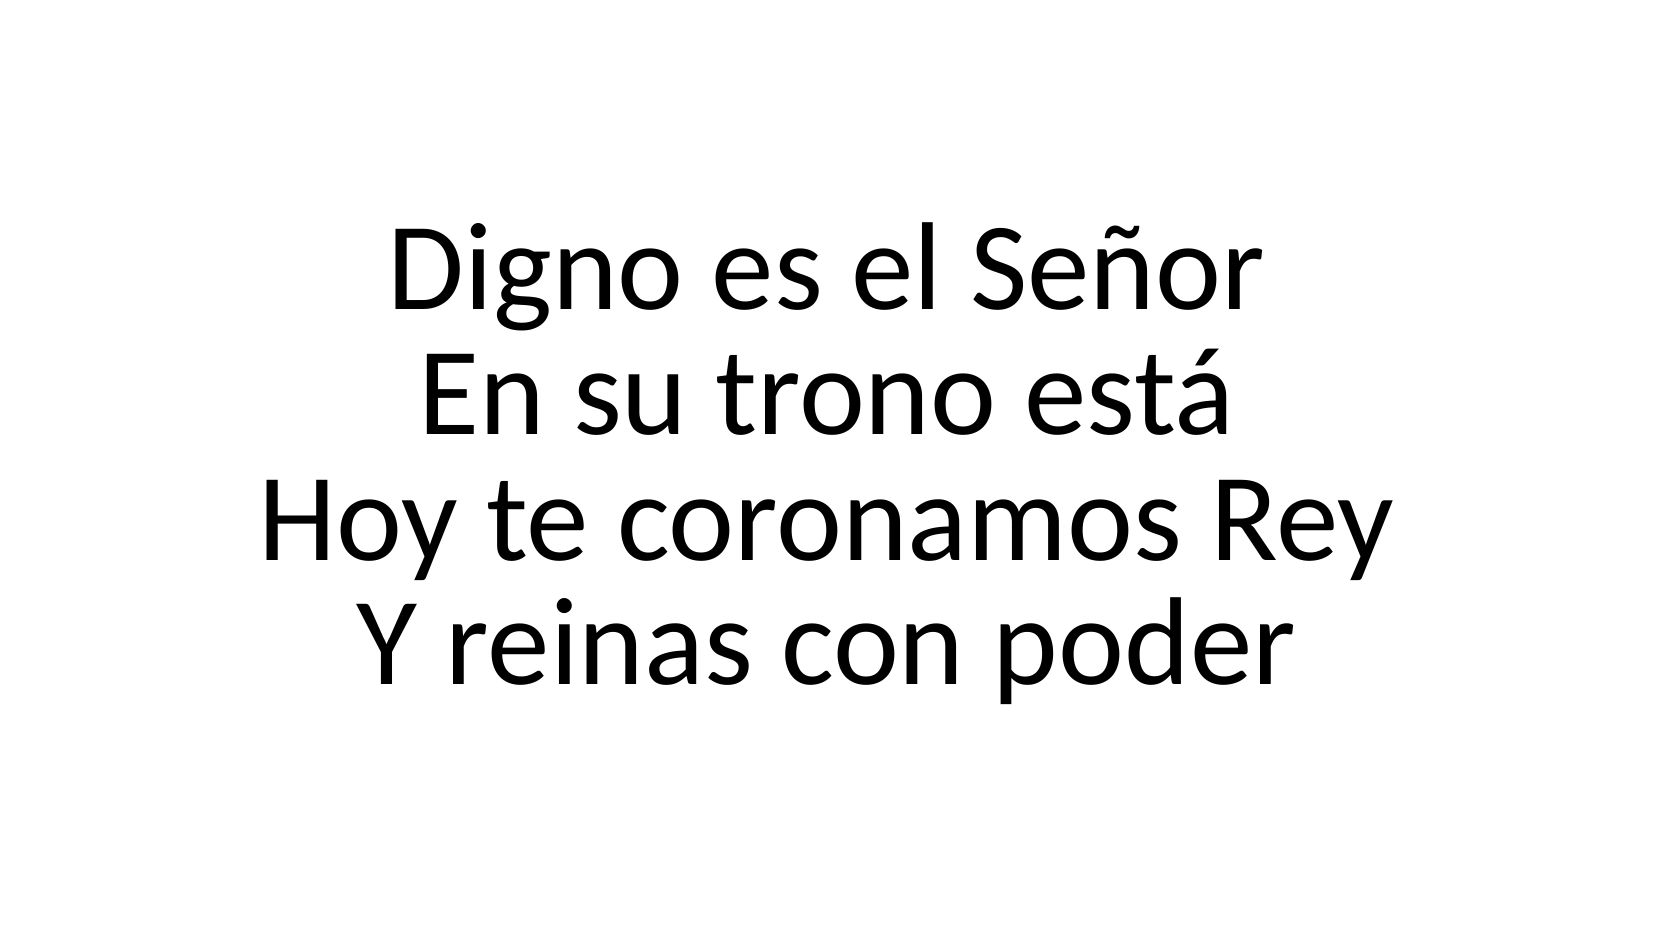

# Digno es el Señor En su trono está Hoy te coronamos Rey Y reinas con poder